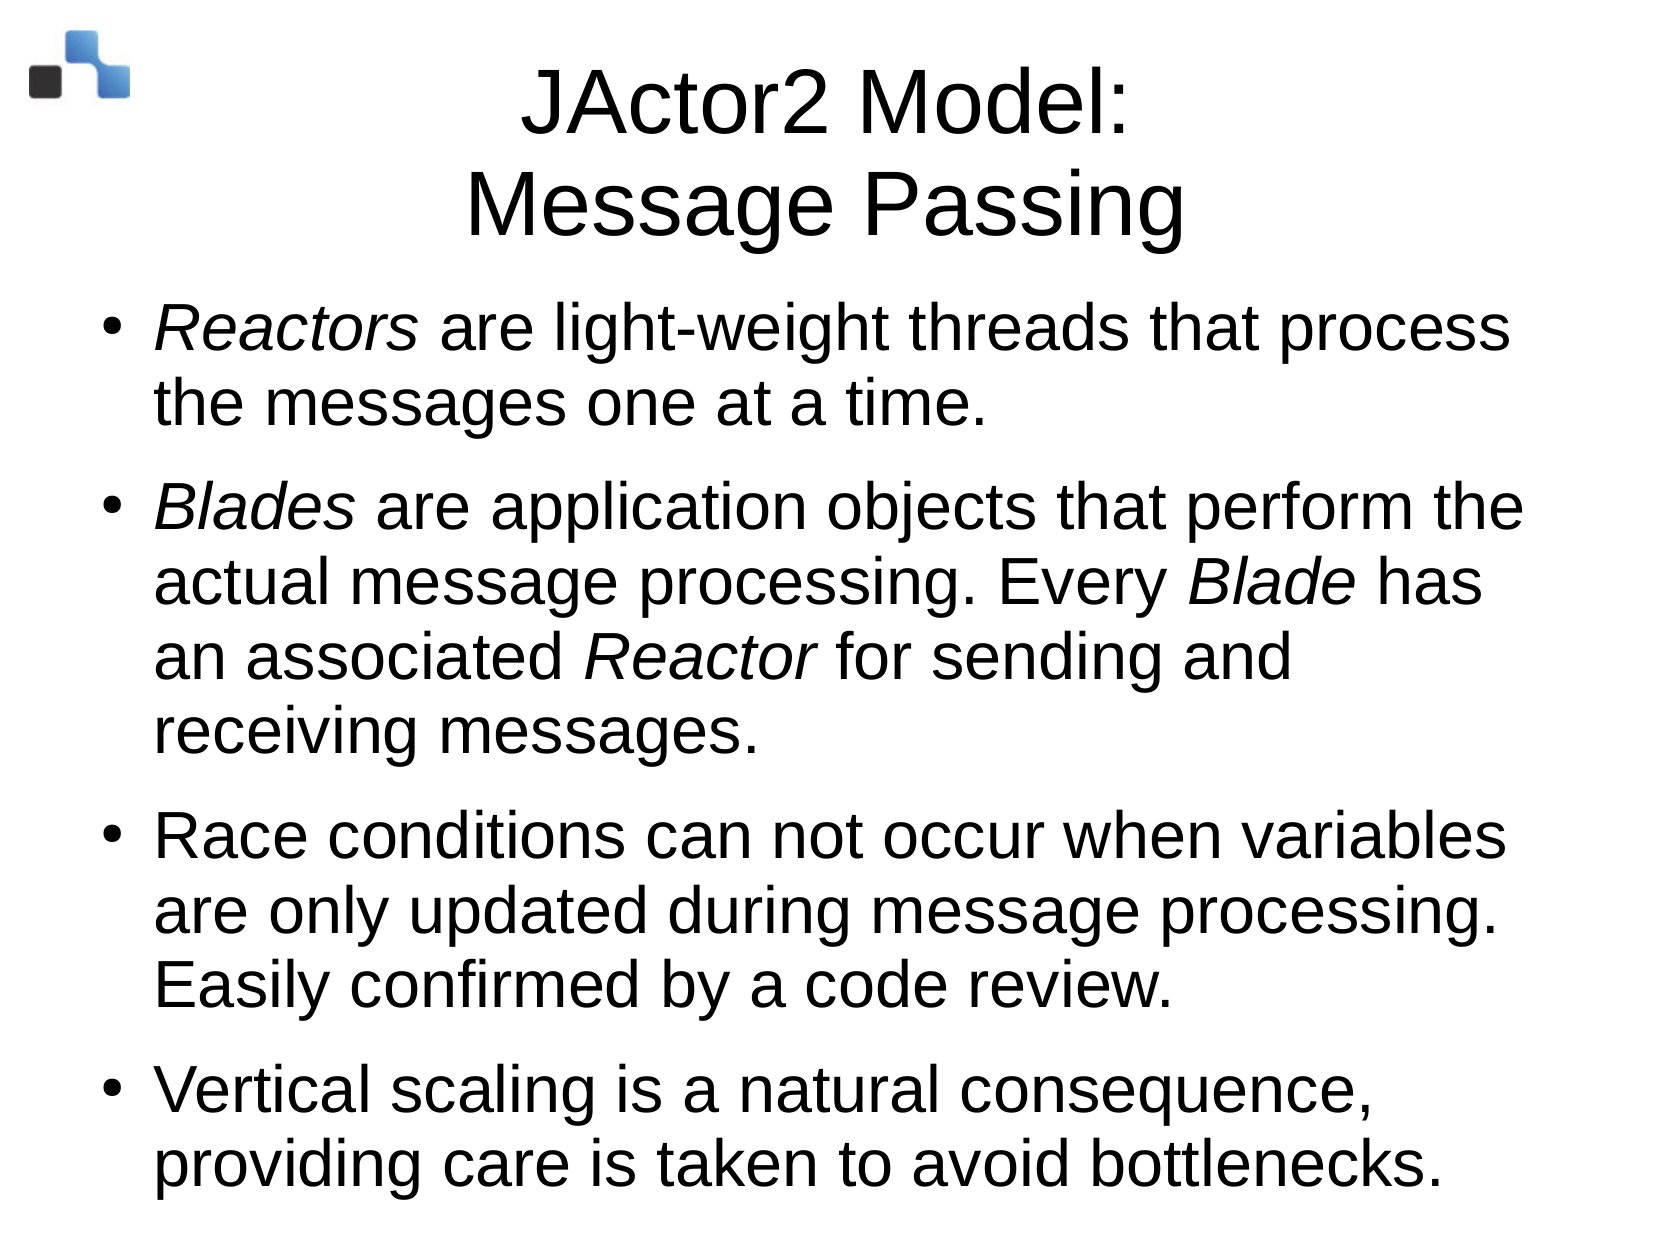

# JActor2 Model: Message Passing
Reactors are light-weight threads that process the messages one at a time.
Blades are application objects that perform the actual message processing. Every Blade has an associated Reactor for sending and receiving messages.
Race conditions can not occur when variables are only updated during message processing. Easily confirmed by a code review.
Vertical scaling is a natural consequence, providing care is taken to avoid bottlenecks.